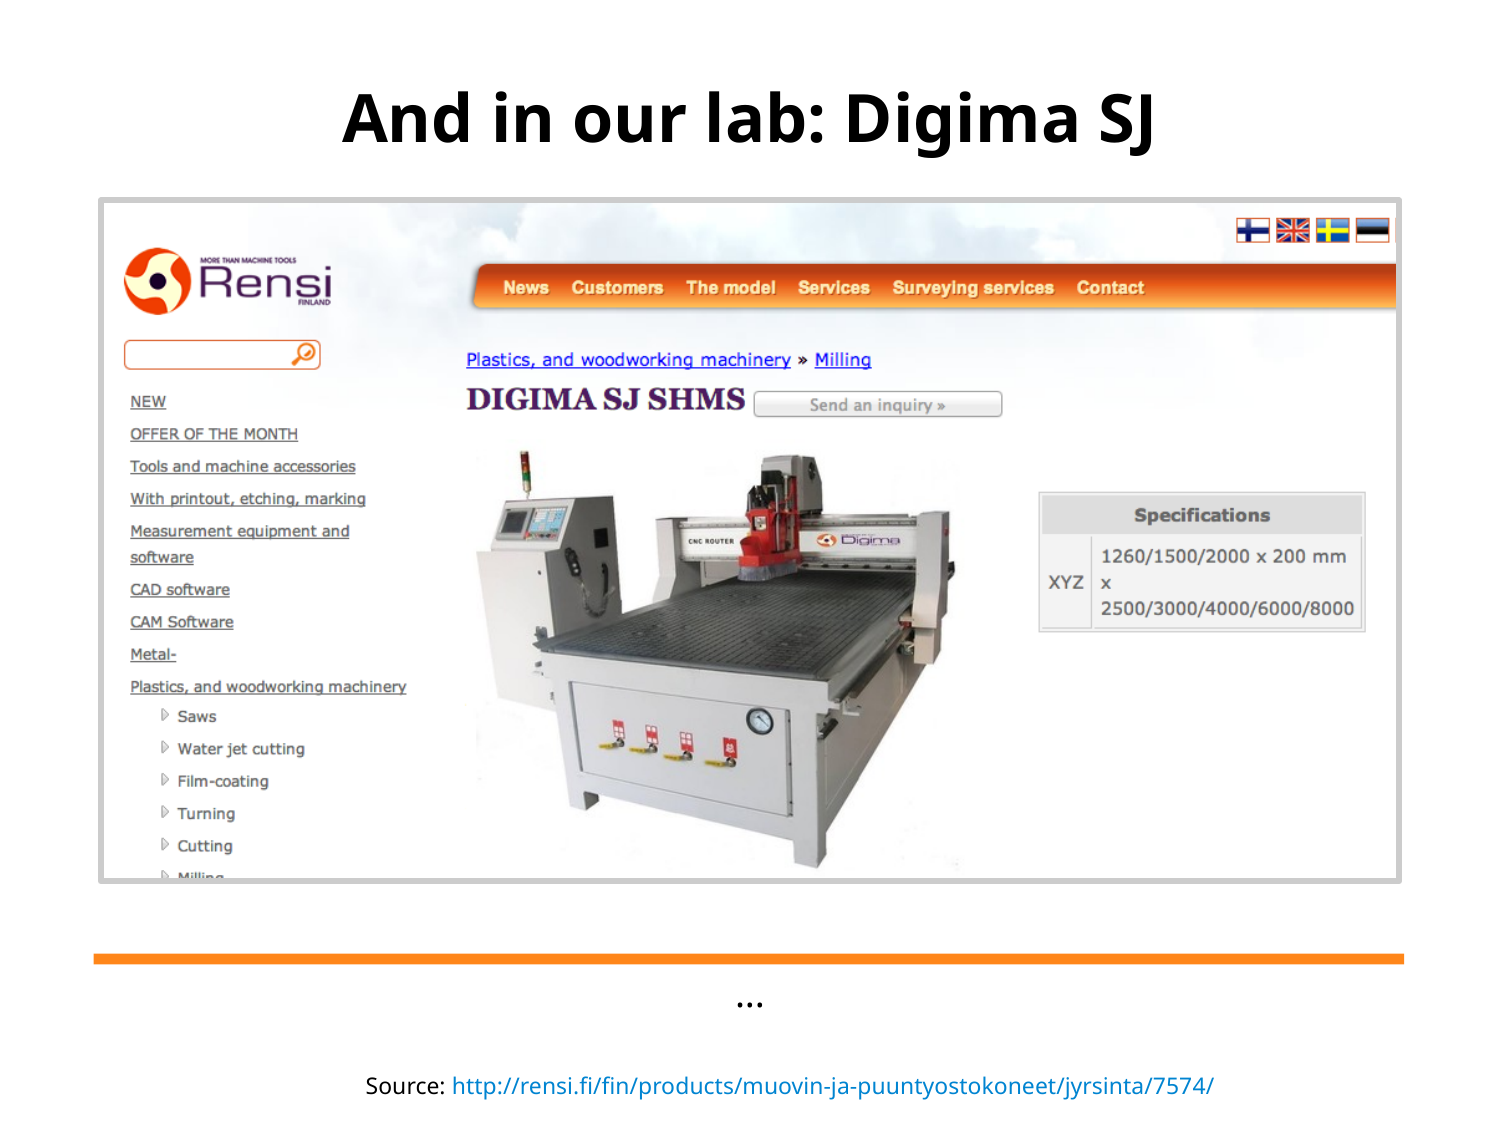

# And in our lab: Digima SJ
...
Source: http://rensi.fi/fin/products/muovin-ja-puuntyostokoneet/jyrsinta/7574/